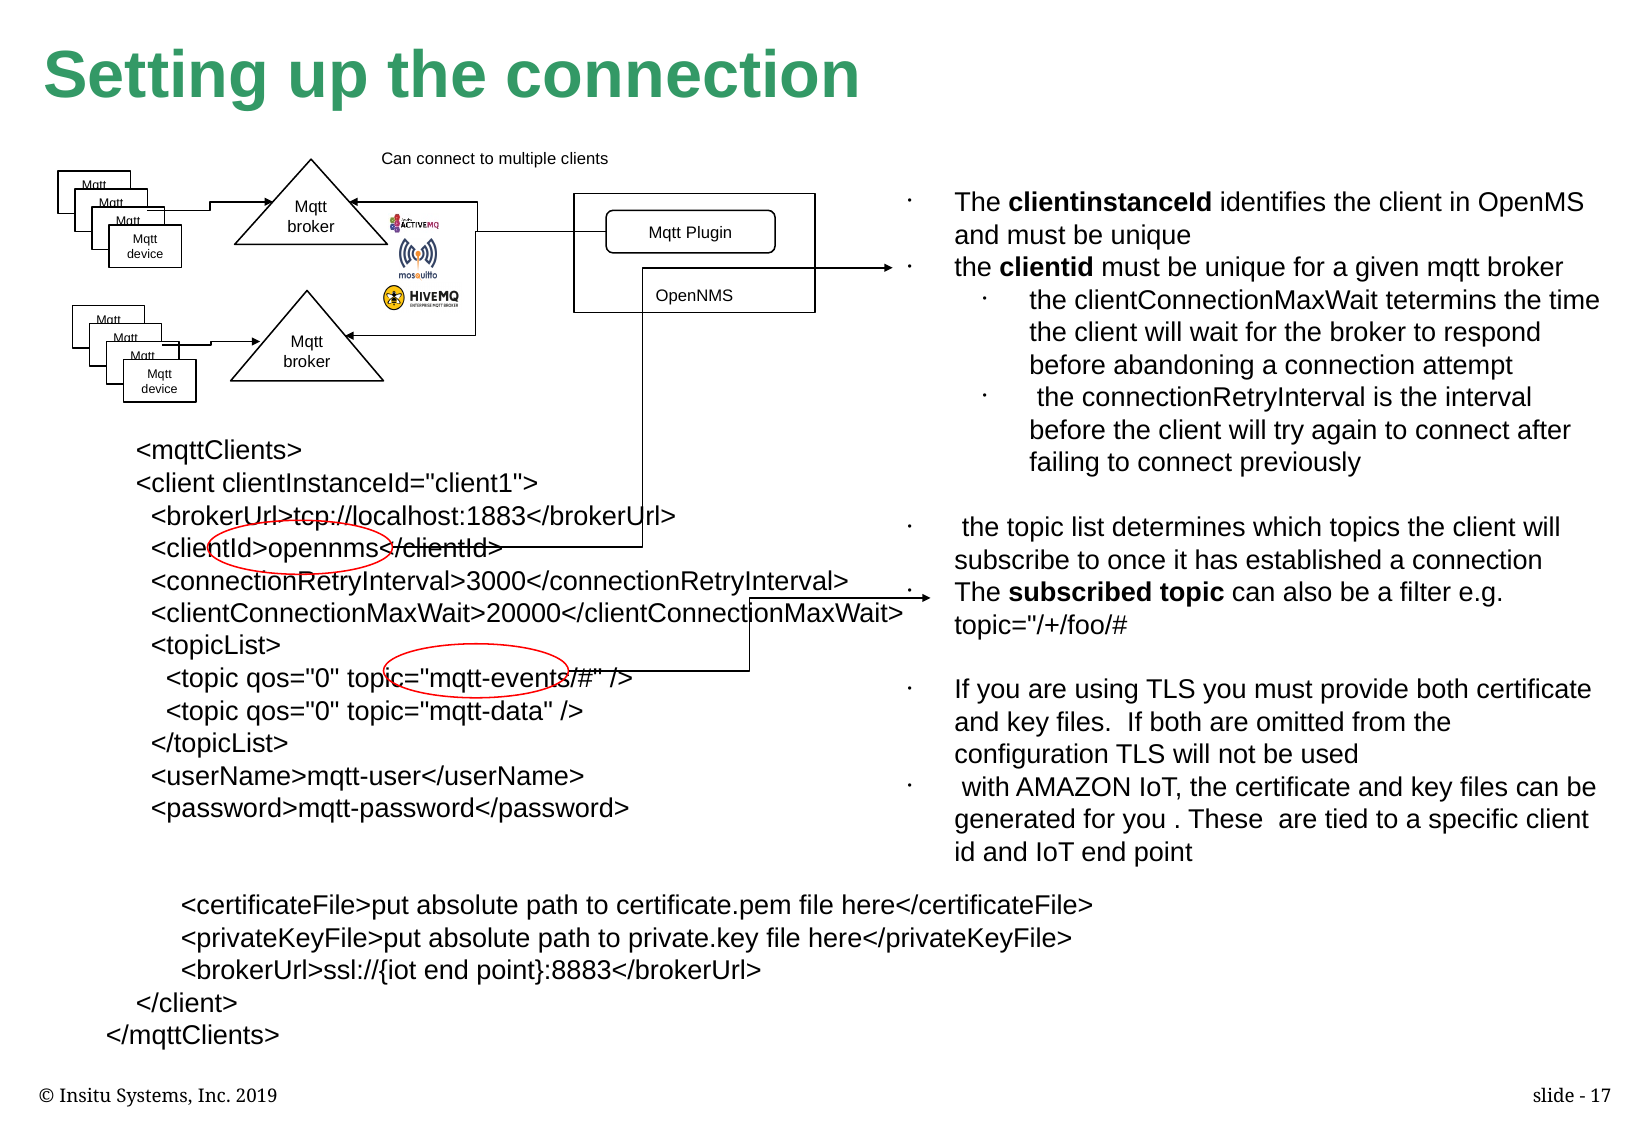

# Setting up the connection
Can connect to multiple clients
Mqtt broker
Mqtt device
Mqtt device
OpenNMS
Mqtt device
Mqtt Plugin
Mqtt device
Mqtt broker
Mqtt device
Mqtt device
Mqtt device
Mqtt device
The clientinstanceId identifies the client in OpenMS and must be unique
the clientid must be unique for a given mqtt broker
the clientConnectionMaxWait tetermins the time the client will wait for the broker to respond before abandoning a connection attempt
 the connectionRetryInterval is the interval before the client will try again to connect after failing to connect previously
 the topic list determines which topics the client will subscribe to once it has established a connection
The subscribed topic can also be a filter e.g. topic="/+/foo/#
If you are using TLS you must provide both certificate and key files. If both are omitted from the configuration TLS will not be used
 with AMAZON IoT, the certificate and key files can be generated for you . These are tied to a specific client id and IoT end point
 <mqttClients>
 <client clientInstanceId="client1">
 <brokerUrl>tcp://localhost:1883</brokerUrl>
 <clientId>opennms</clientId>
 <connectionRetryInterval>3000</connectionRetryInterval>
 <clientConnectionMaxWait>20000</clientConnectionMaxWait>
 <topicList>
 <topic qos="0" topic="mqtt-events/#" />
 <topic qos="0" topic="mqtt-data" />
 </topicList>
 <userName>mqtt-user</userName>
 <password>mqtt-password</password>
 <certificateFile>put absolute path to certificate.pem file here</certificateFile>
 <privateKeyFile>put absolute path to private.key file here</privateKeyFile>
 <brokerUrl>ssl://{iot end point}:8883</brokerUrl>
 </client>
</mqttClients>